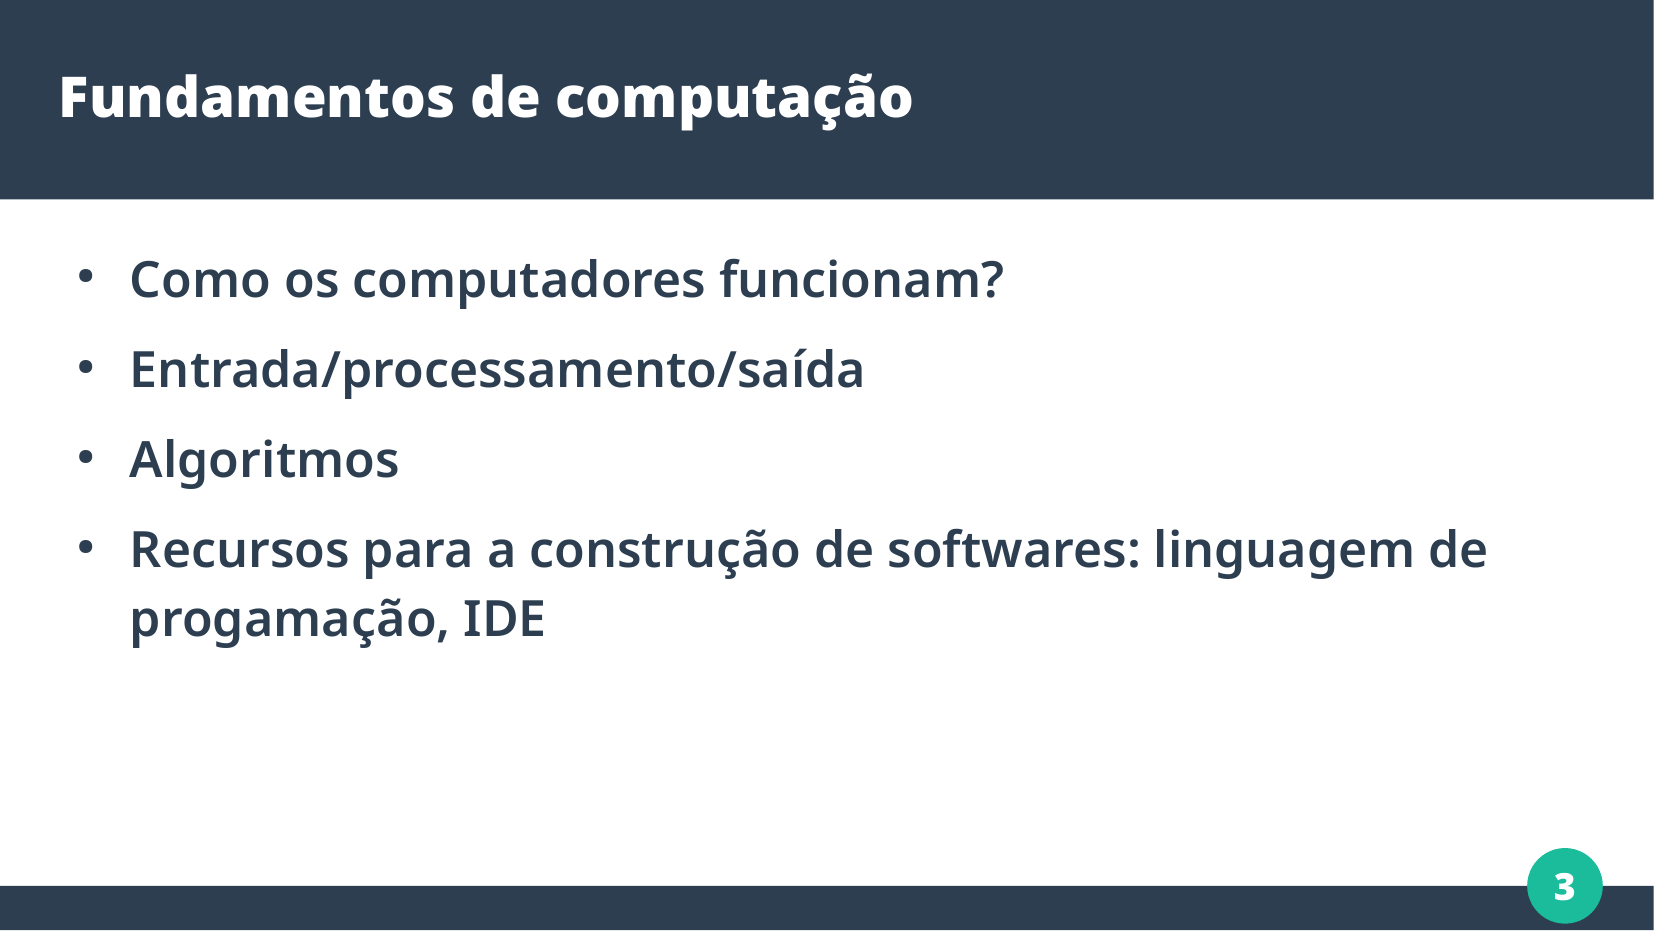

# Fundamentos de computação
Como os computadores funcionam?
Entrada/processamento/saída
Algoritmos
Recursos para a construção de softwares: linguagem de progamação, IDE